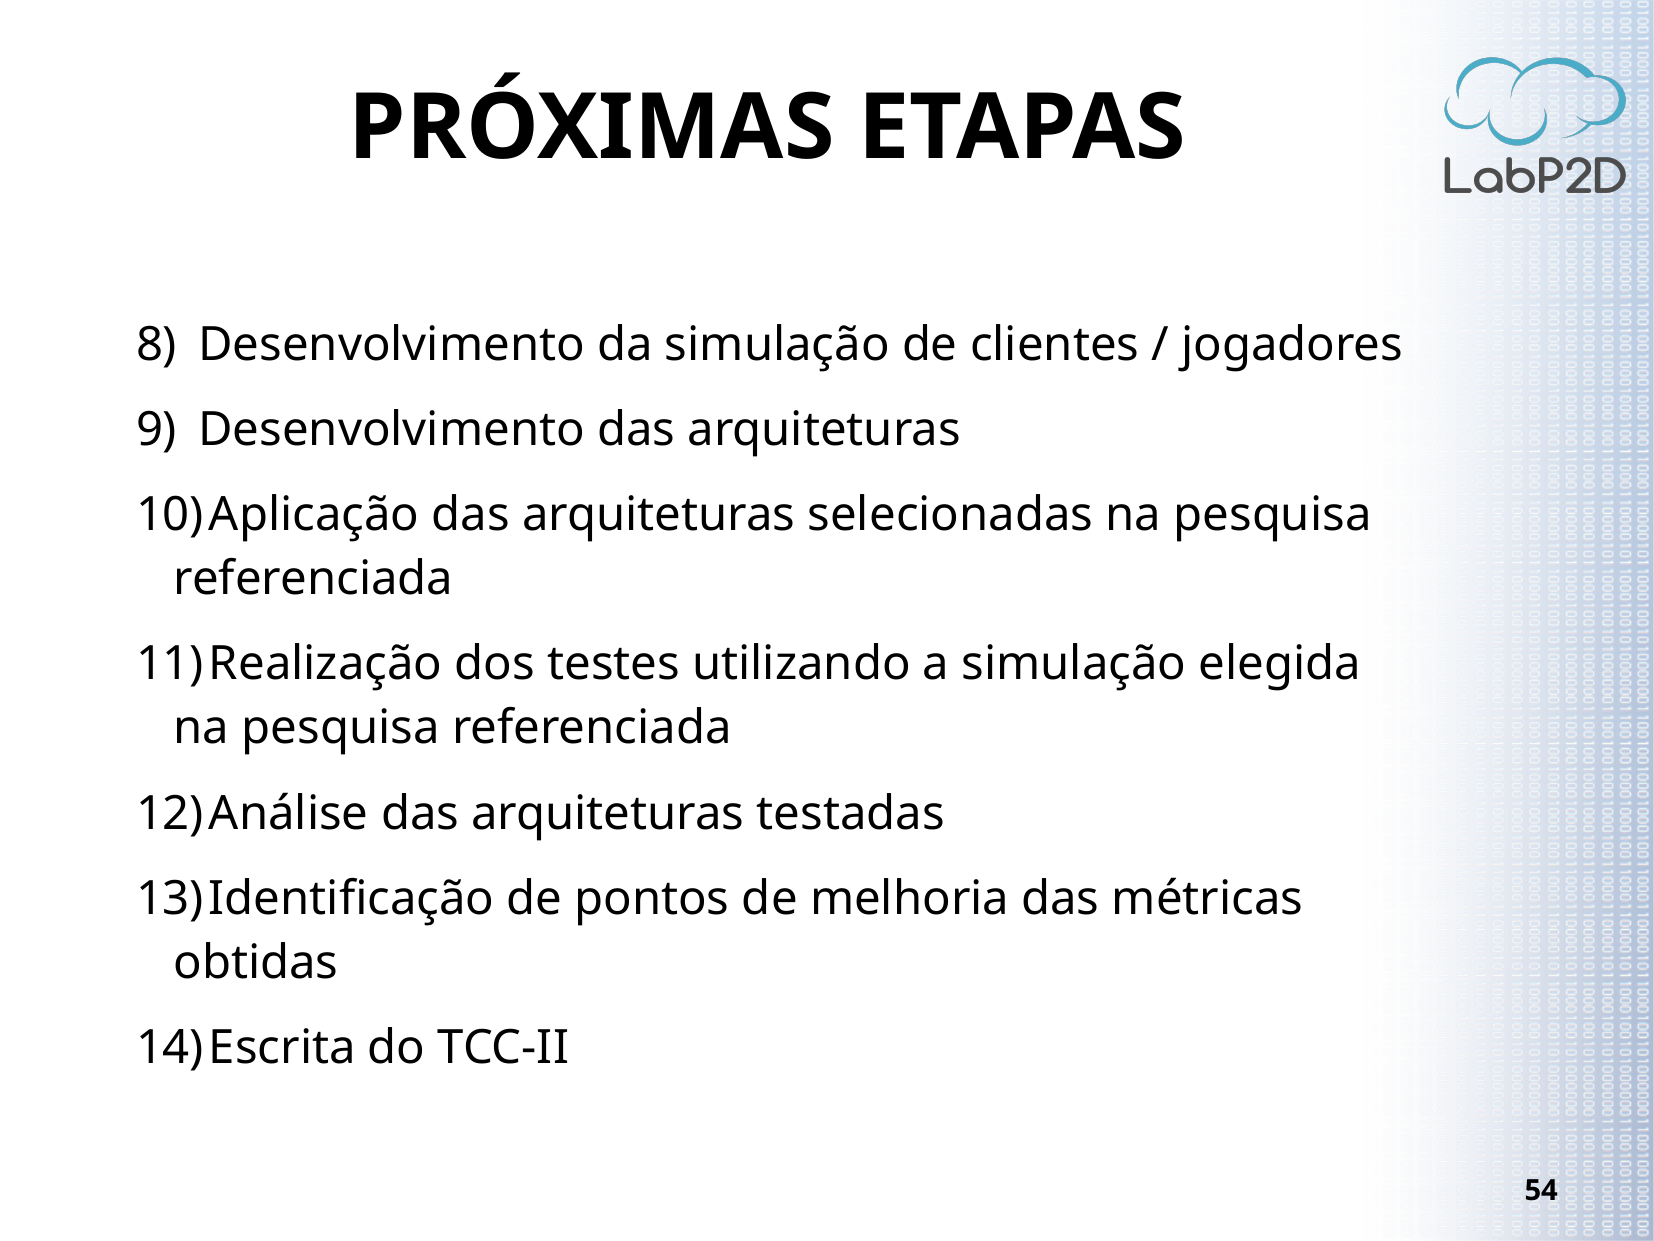

# PRÓXIMAS ETAPAS
 Desenvolvimento da simulação de clientes / jogadores
 Desenvolvimento das arquiteturas
 Aplicação das arquiteturas selecionadas na pesquisa referenciada
 Realização dos testes utilizando a simulação elegida na pesquisa referenciada
 Análise das arquiteturas testadas
 Identificação de pontos de melhoria das métricas obtidas
 Escrita do TCC-II
54